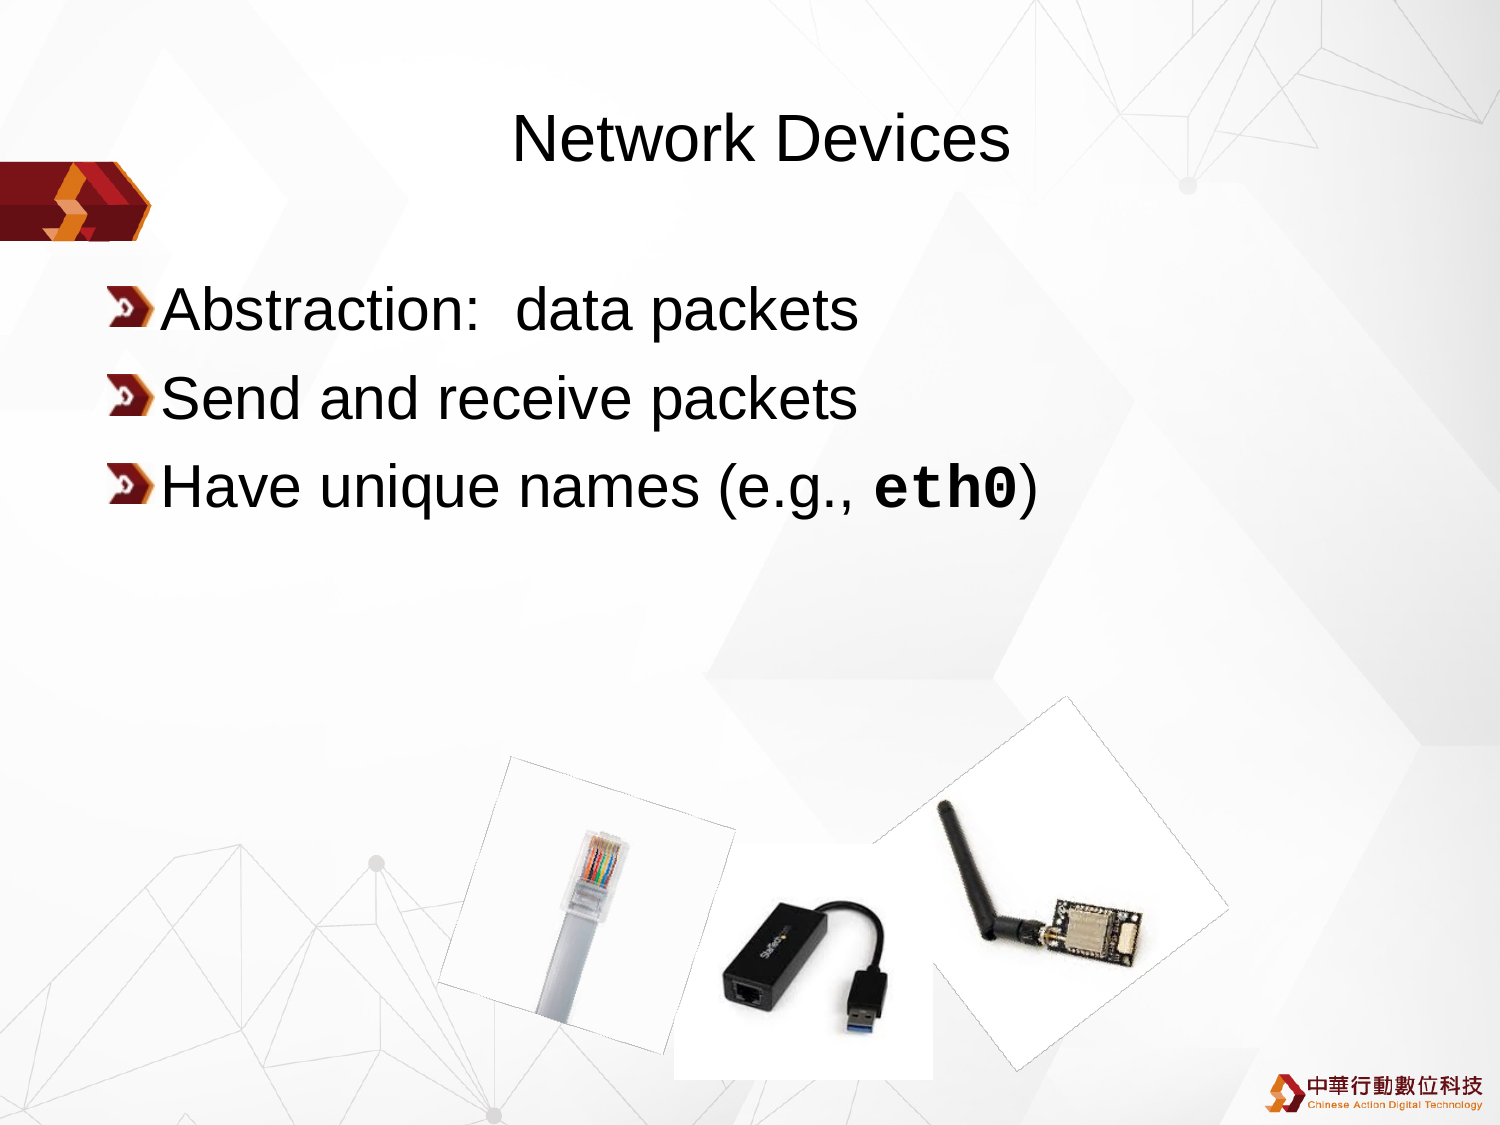

# Network Devices
Abstraction: data packets
Send and receive packets
Have unique names (e.g., eth0)